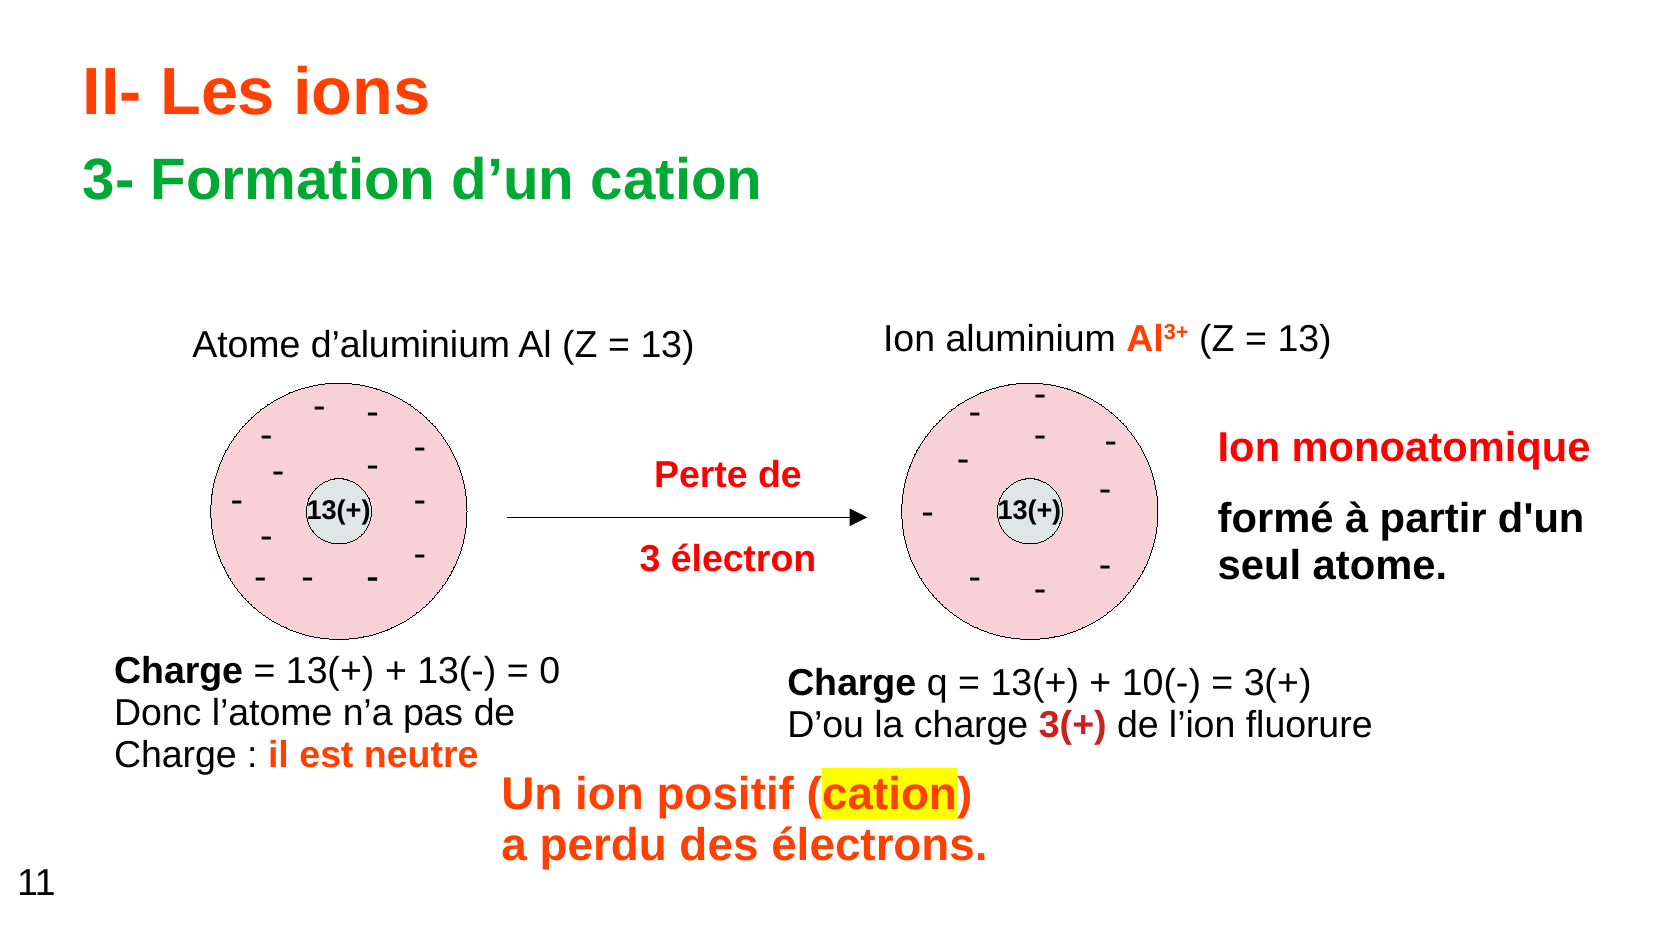

# II- Les ions
3- Formation d’un cation
Ion aluminium Al3+ (Z = 13)
Atome d’aluminium Al (Z = 13)
-
-
-
-
-
-
-
Ion monoatomique
formé à partir d'un seul atome.
-
-
-
-
Perte de
3 électron
-
-
-
-
13(+)
13(+)
-
-
-
-
-
-
-
-
-
Charge = 13(+) + 13(-) = 0
Donc l’atome n’a pas de
Charge : il est neutre
Charge q = 13(+) + 10(-) = 3(+)
D’ou la charge 3(+) de l’ion fluorure
Un ion positif (cation) a perdu des électrons.